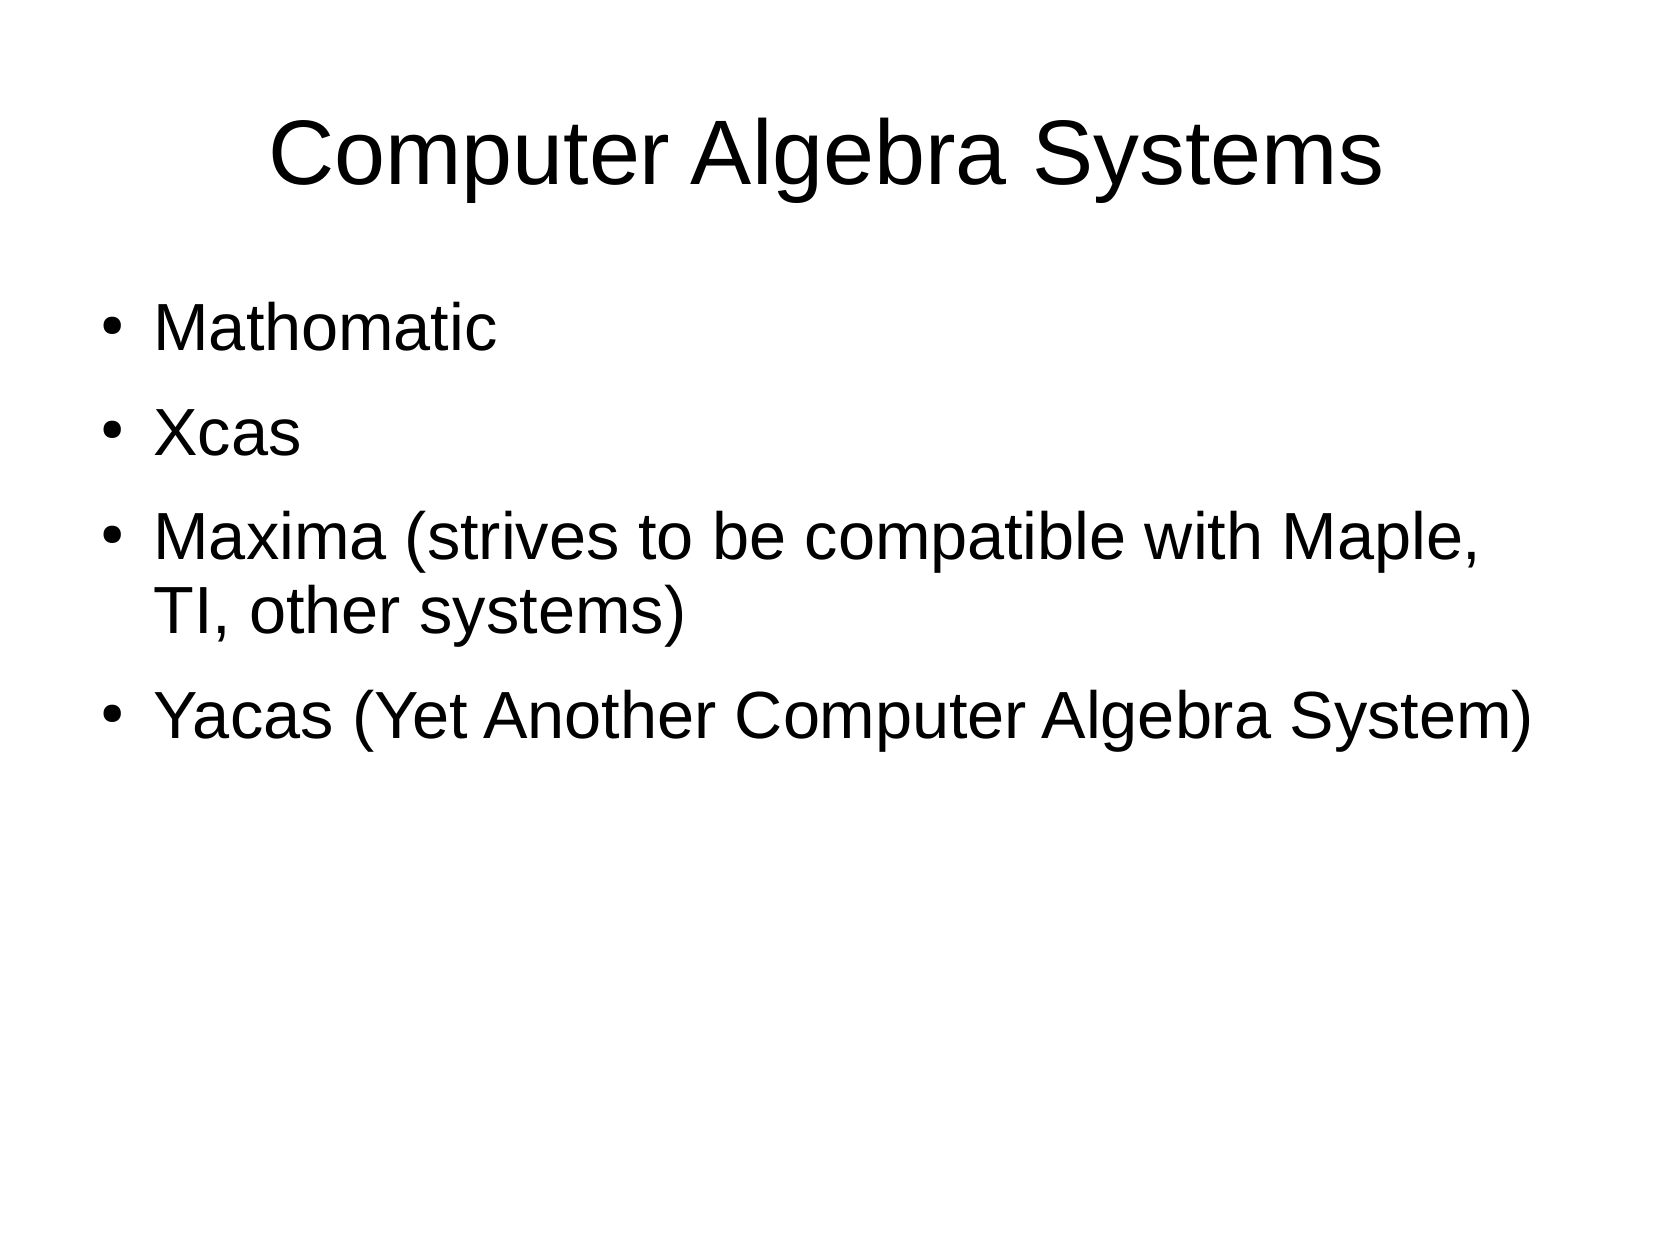

# Computer Algebra Systems
Mathomatic
Xcas
Maxima (strives to be compatible with Maple, TI, other systems)
Yacas (Yet Another Computer Algebra System)